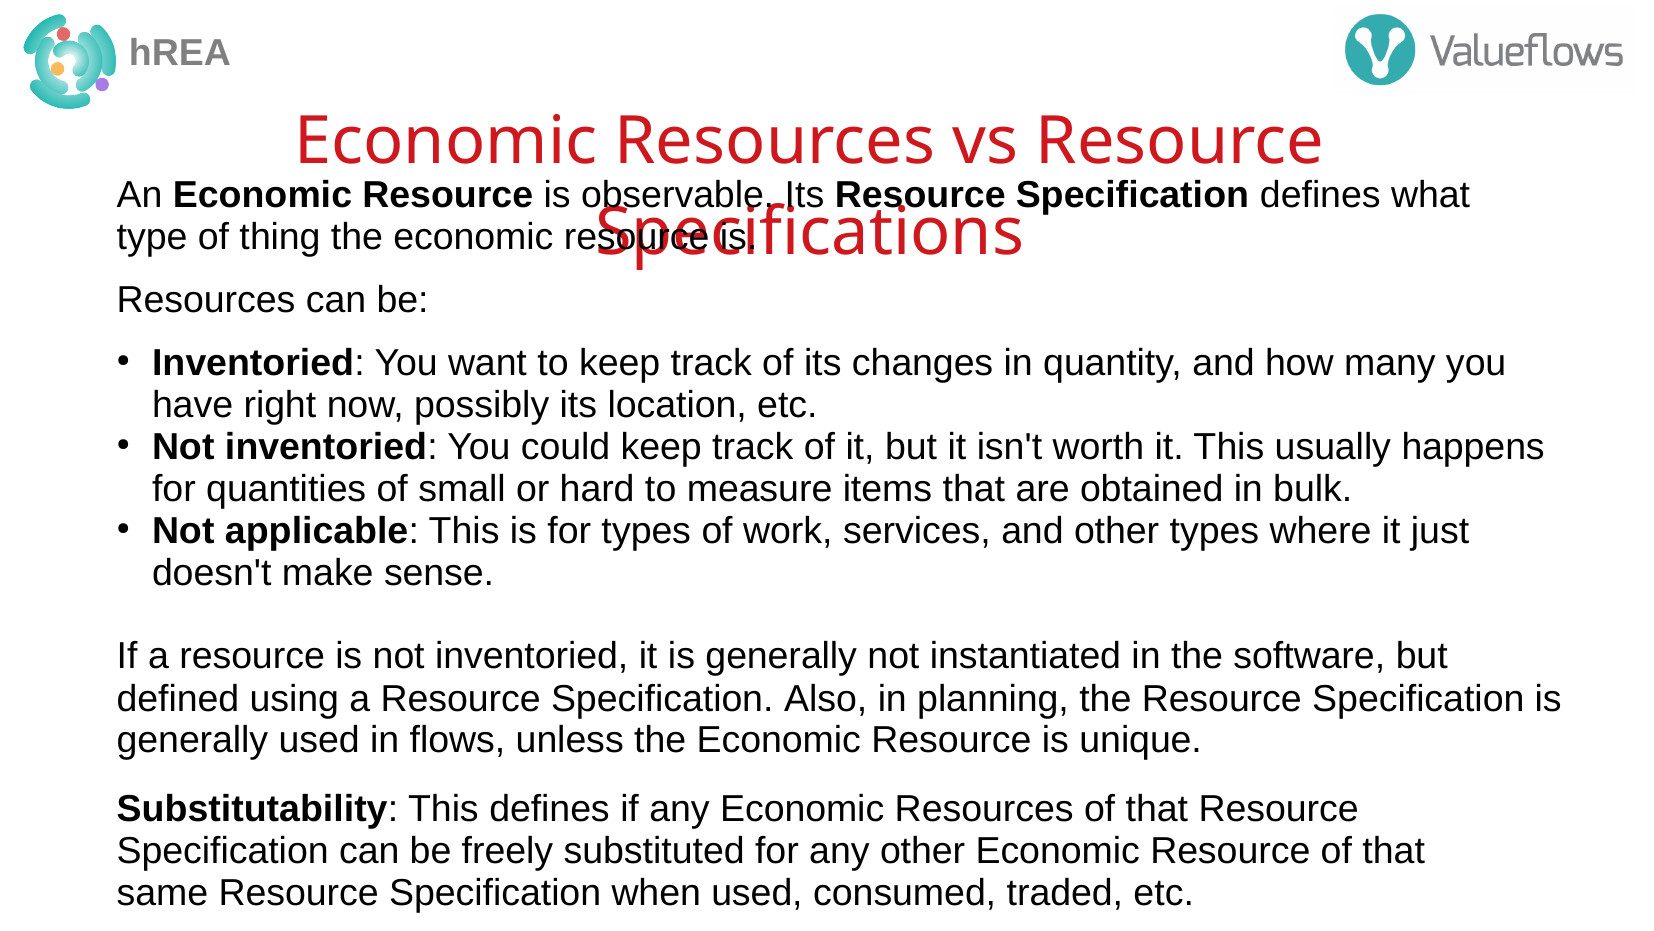

hREA
Economic Resources vs Resource Specifications
An Economic Resource is observable. Its Resource Specification defines what type of thing the economic resource is.
Resources can be:
Inventoried: You want to keep track of its changes in quantity, and how many you have right now, possibly its location, etc.
Not inventoried: You could keep track of it, but it isn't worth it. This usually happens for quantities of small or hard to measure items that are obtained in bulk.
Not applicable: This is for types of work, services, and other types where it just doesn't make sense.
If a resource is not inventoried, it is generally not instantiated in the software, but defined using a Resource Specification. Also, in planning, the Resource Specification is generally used in flows, unless the Economic Resource is unique.
Substitutability: This defines if any Economic Resources of that Resource Specification can be freely substituted for any other Economic Resource of that same Resource Specification when used, consumed, traded, etc.